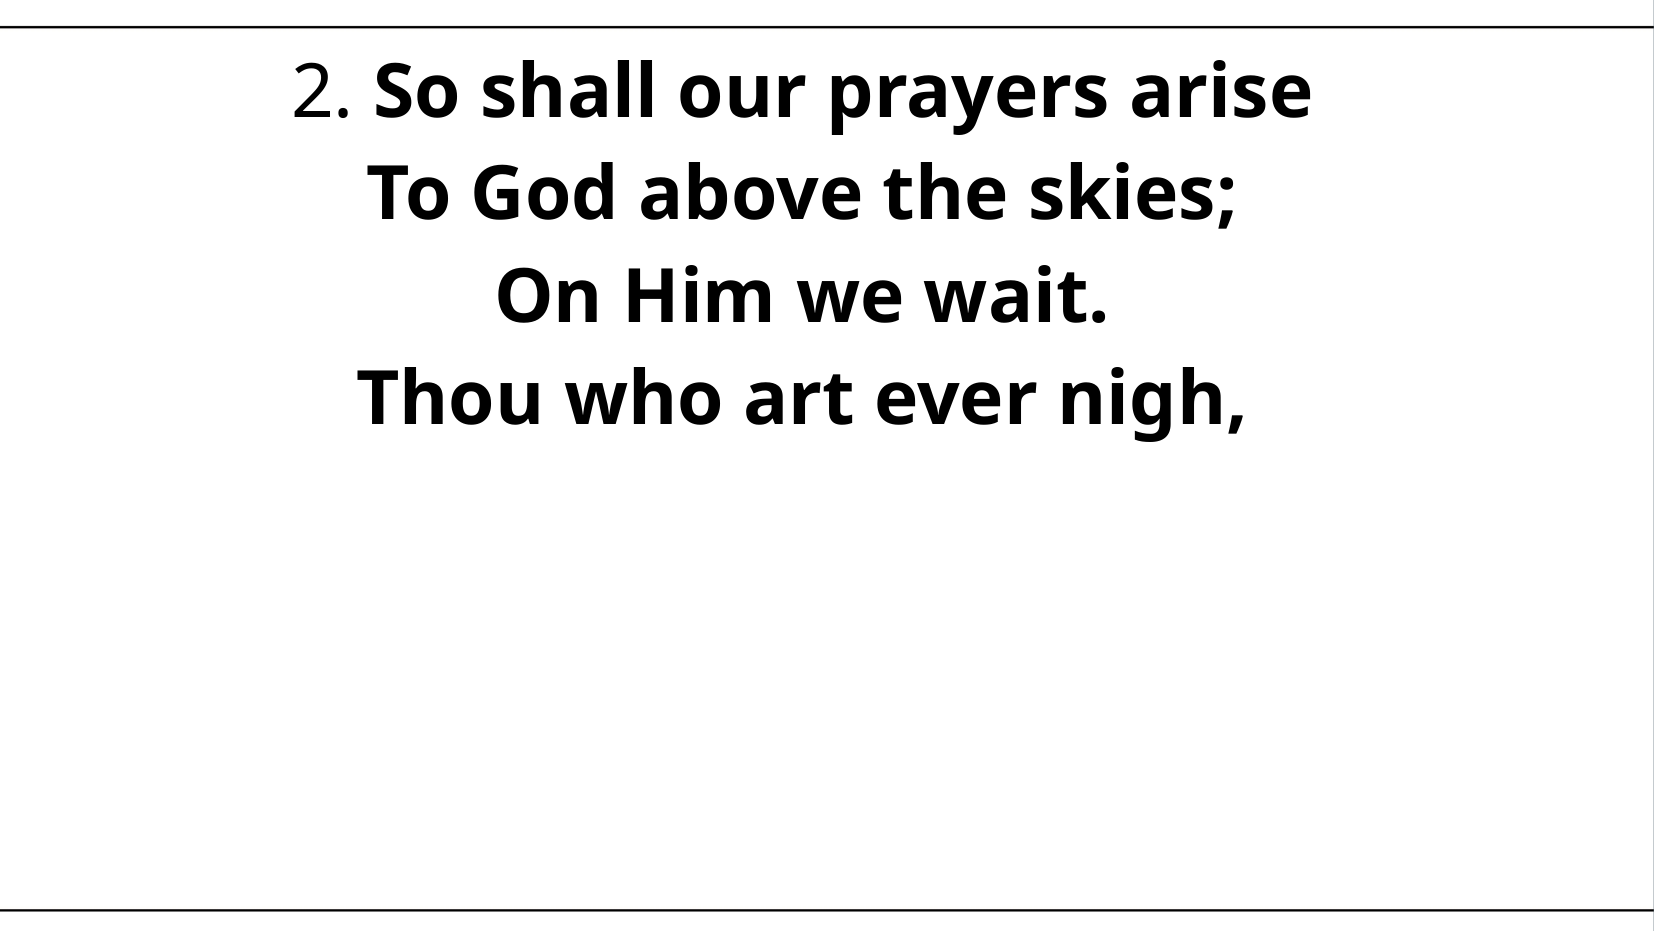

2. So shall our prayers arise
To God above the skies;
On Him we wait.
Thou who art ever nigh,